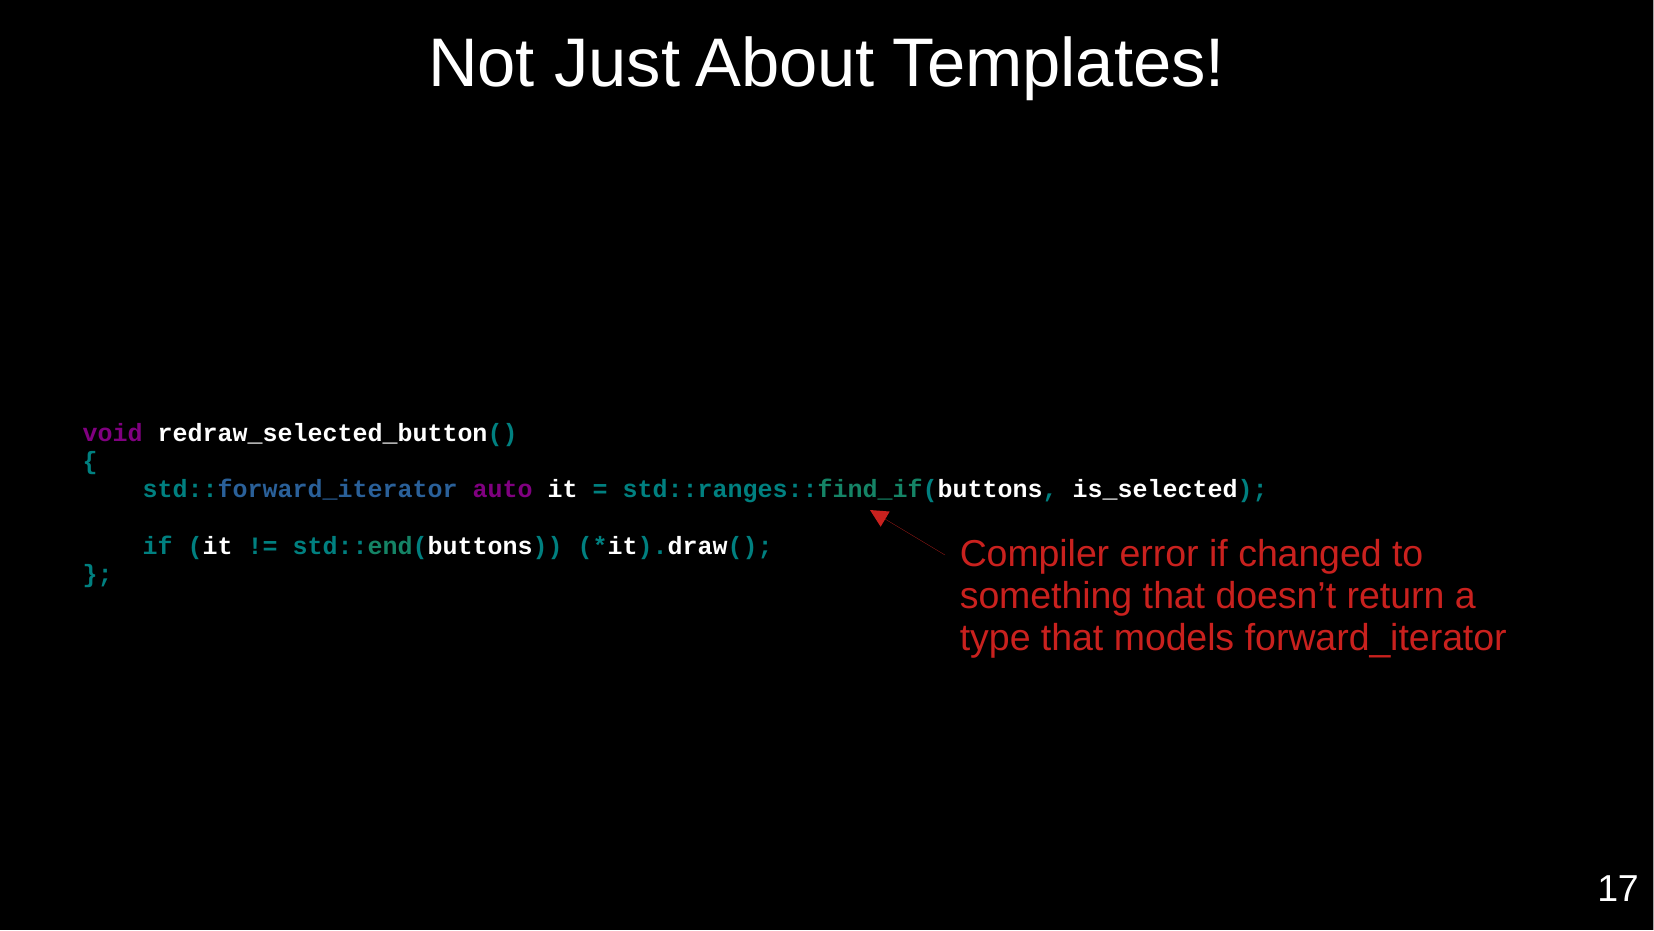

# Not Just About Templates!
void redraw_selected_button()
{
 std::forward_iterator auto it = std::ranges::find_if(buttons, is_selected);
 if (it != std::end(buttons)) (*it).draw();
};
Compiler error if changed to something that doesn’t return a type that models forward_iterator